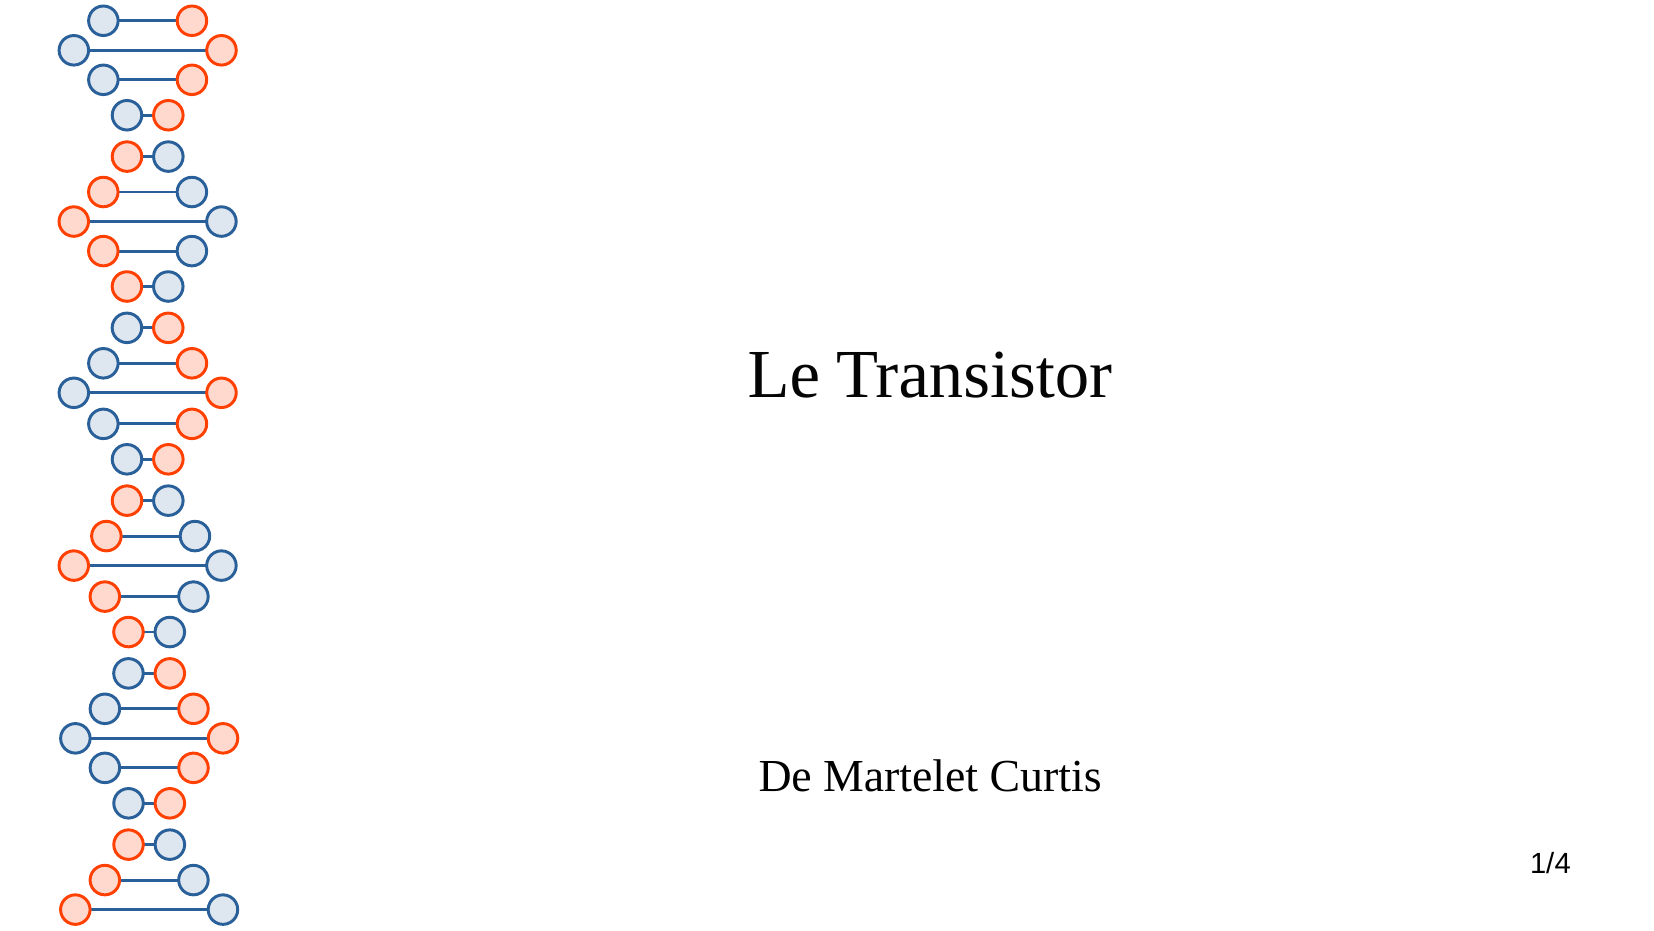

# Le Transistor
De Martelet Curtis
1